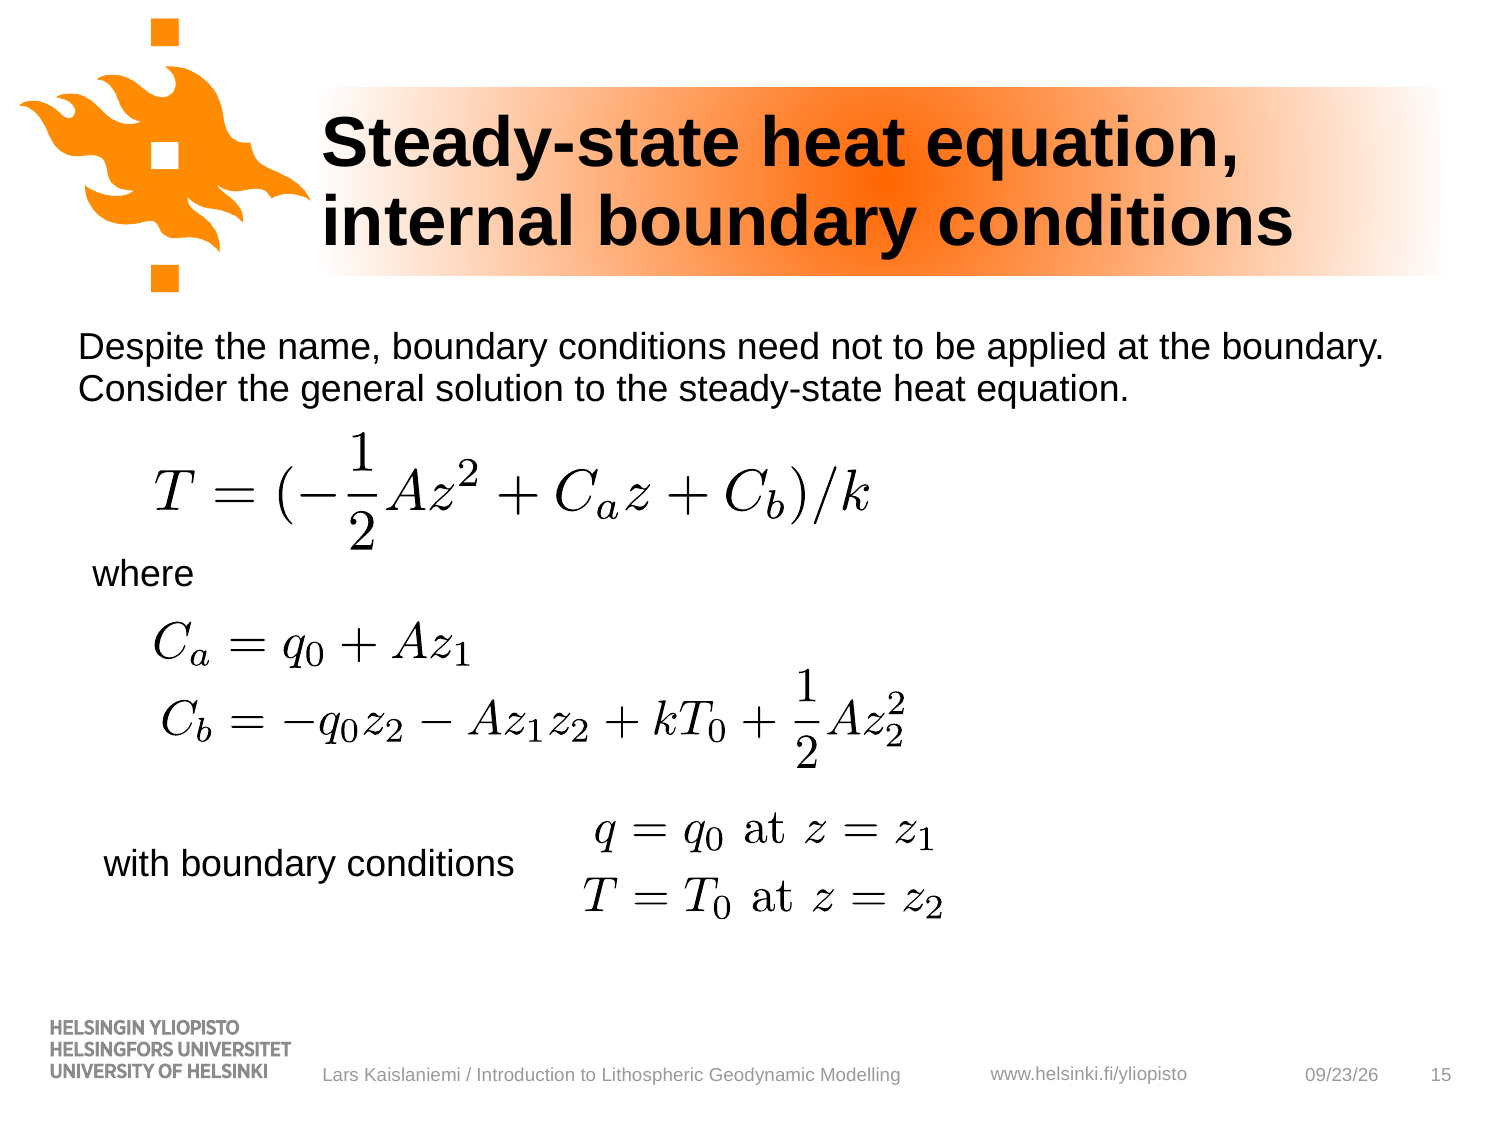

# Steady-state heat equation, internal boundary conditions
Despite the name, boundary conditions need not to be applied at the boundary.
Consider the general solution to the steady-state heat equation.
where
with boundary conditions
Lars Kaislaniemi / Introduction to Lithospheric Geodynamic Modelling
15